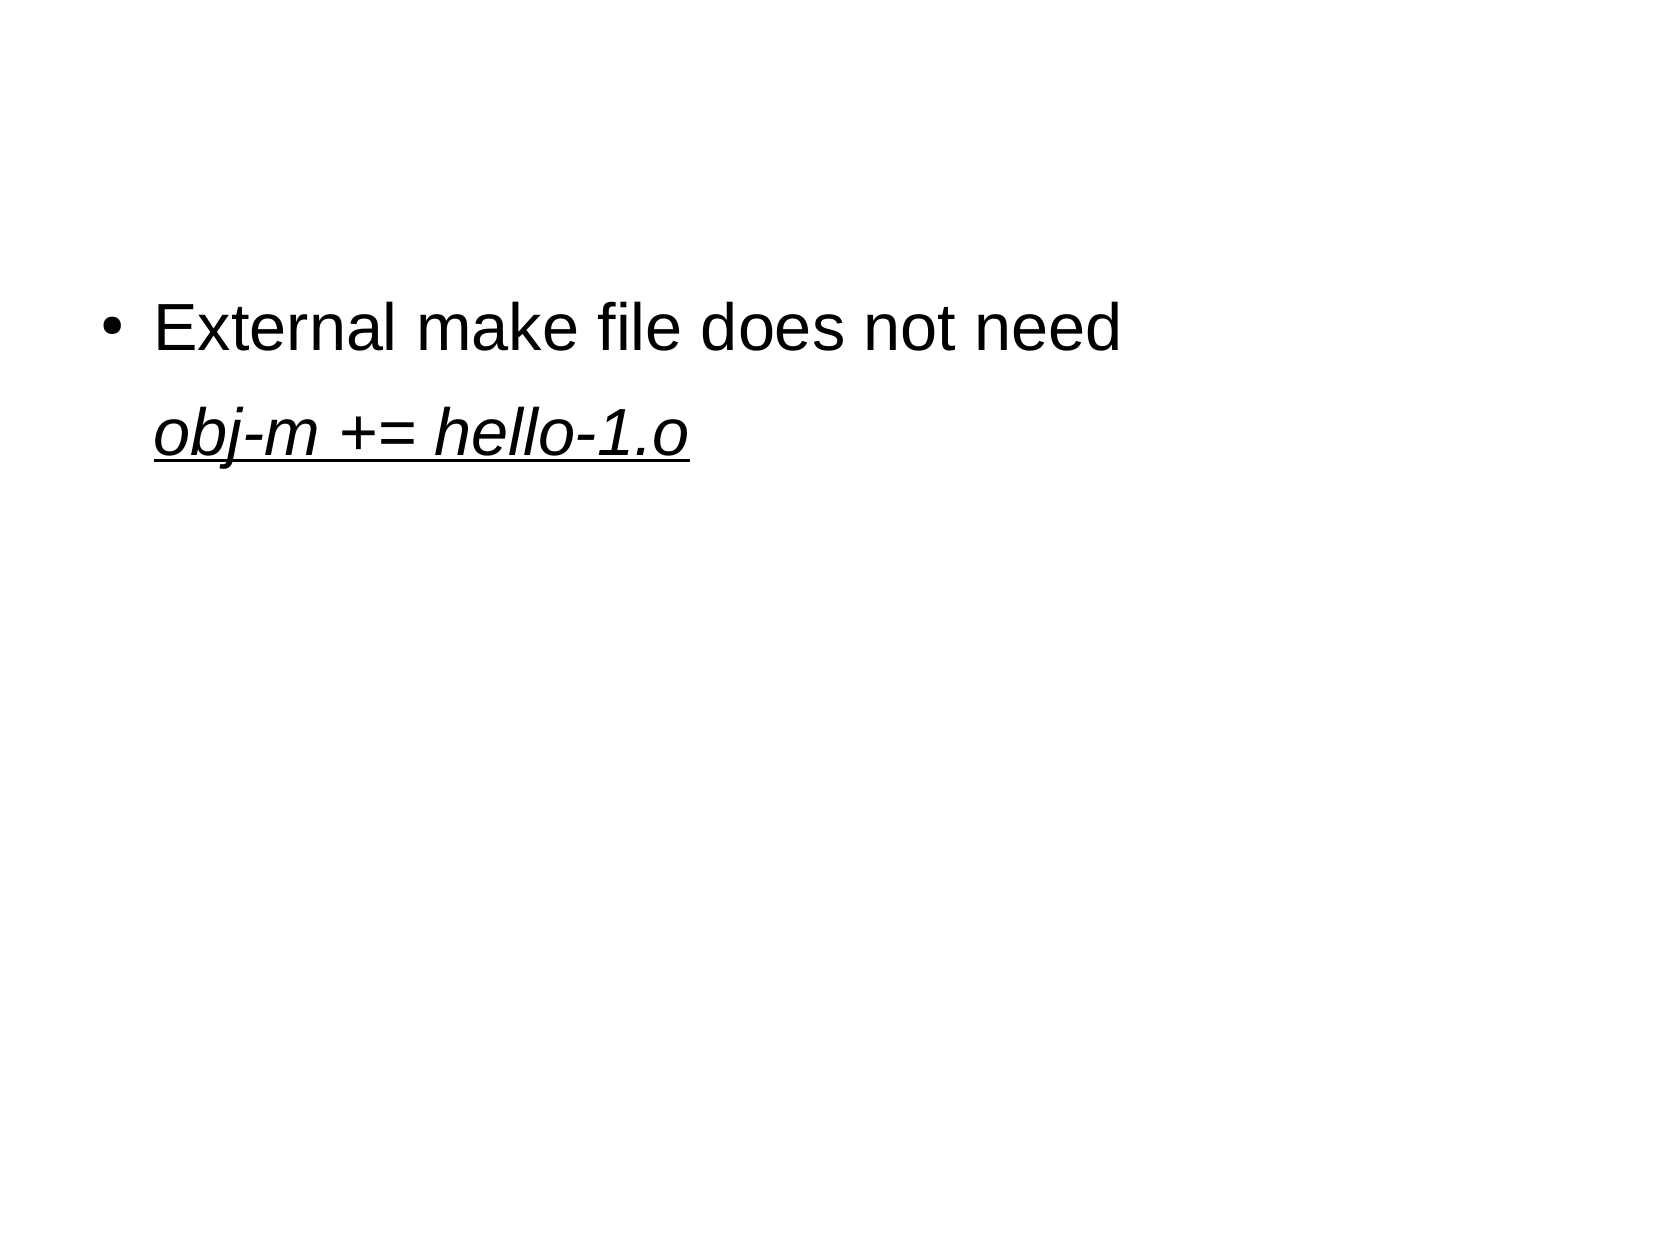

# External make file does not need
obj-m += hello-1.o